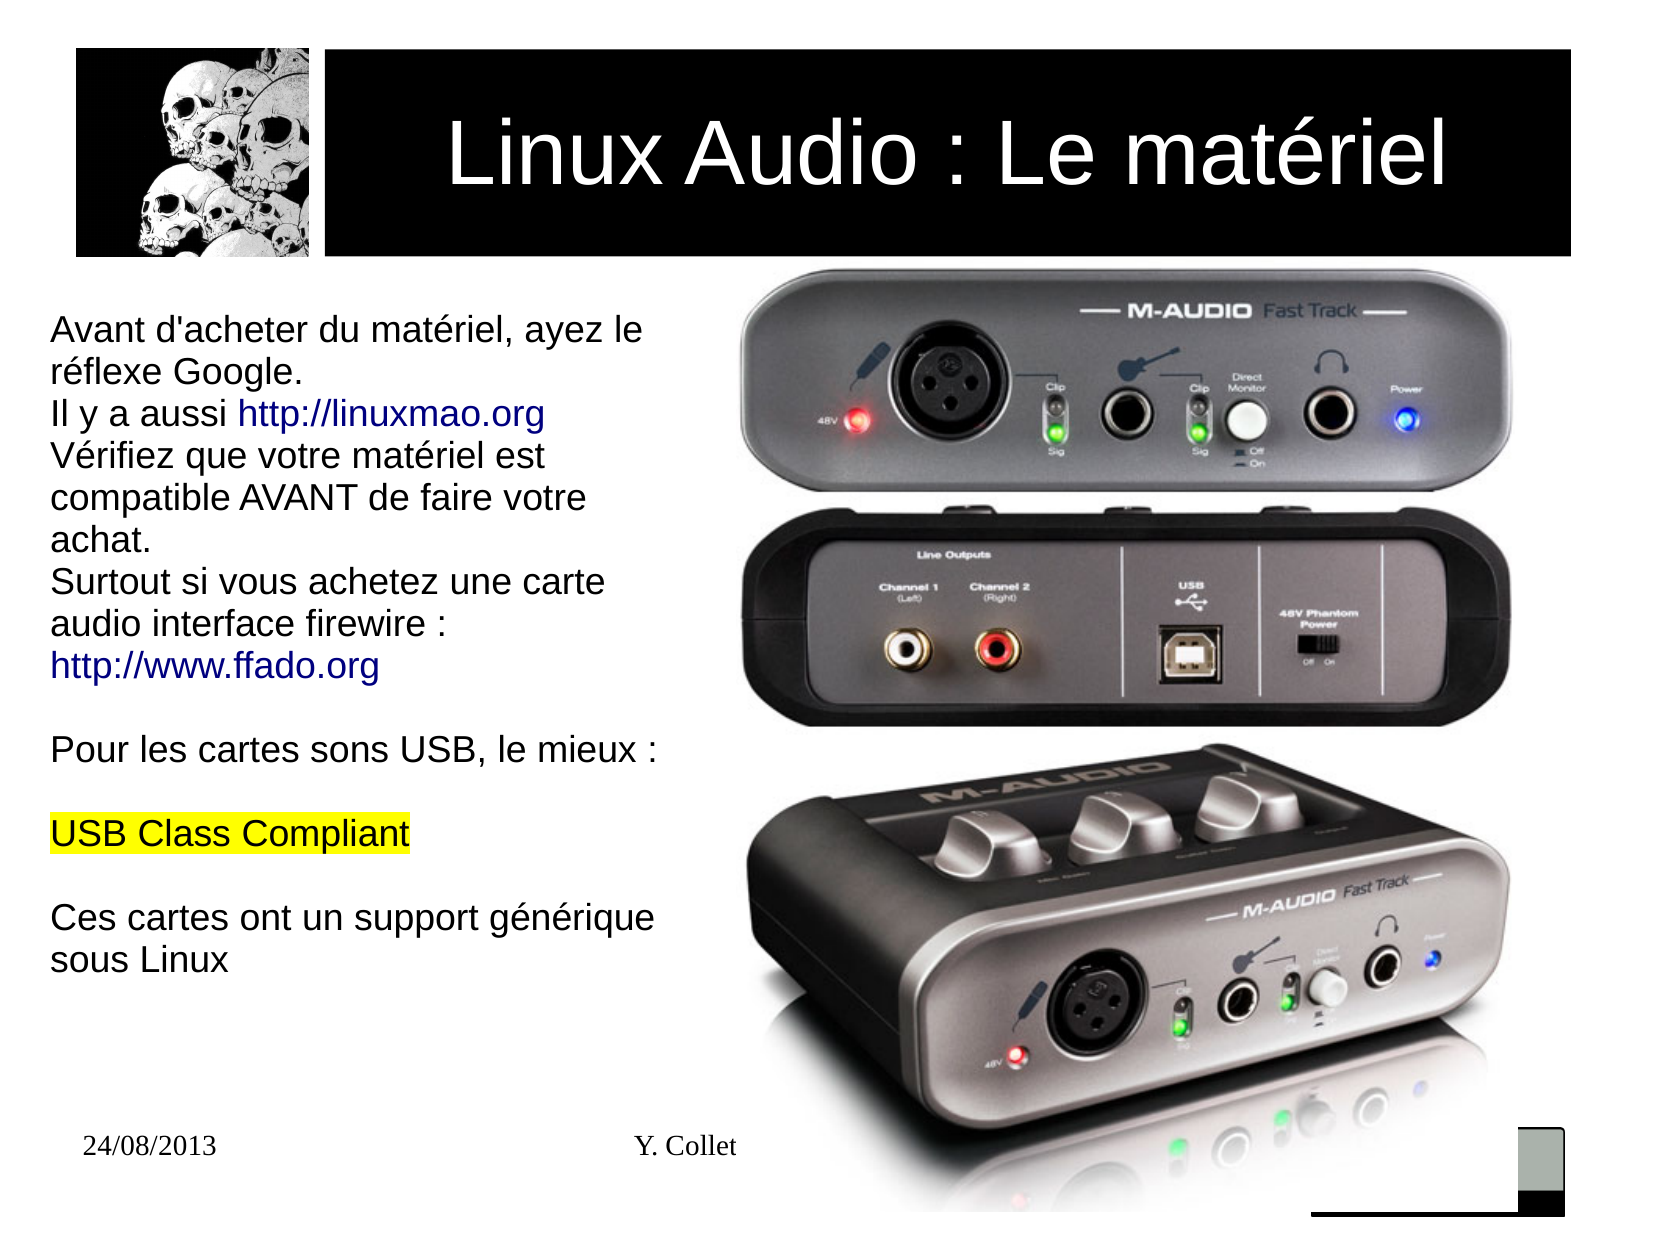

# Linux Audio : Le matériel
Avant d'acheter du matériel, ayez le réflexe Google.
Il y a aussi http://linuxmao.org
Vérifiez que votre matériel est compatible AVANT de faire votre achat.
Surtout si vous achetez une carte audio interface firewire : http://www.ffado.org
Pour les cartes sons USB, le mieux :
USB Class Compliant
Ces cartes ont un support générique sous Linux
Y. Collette
10